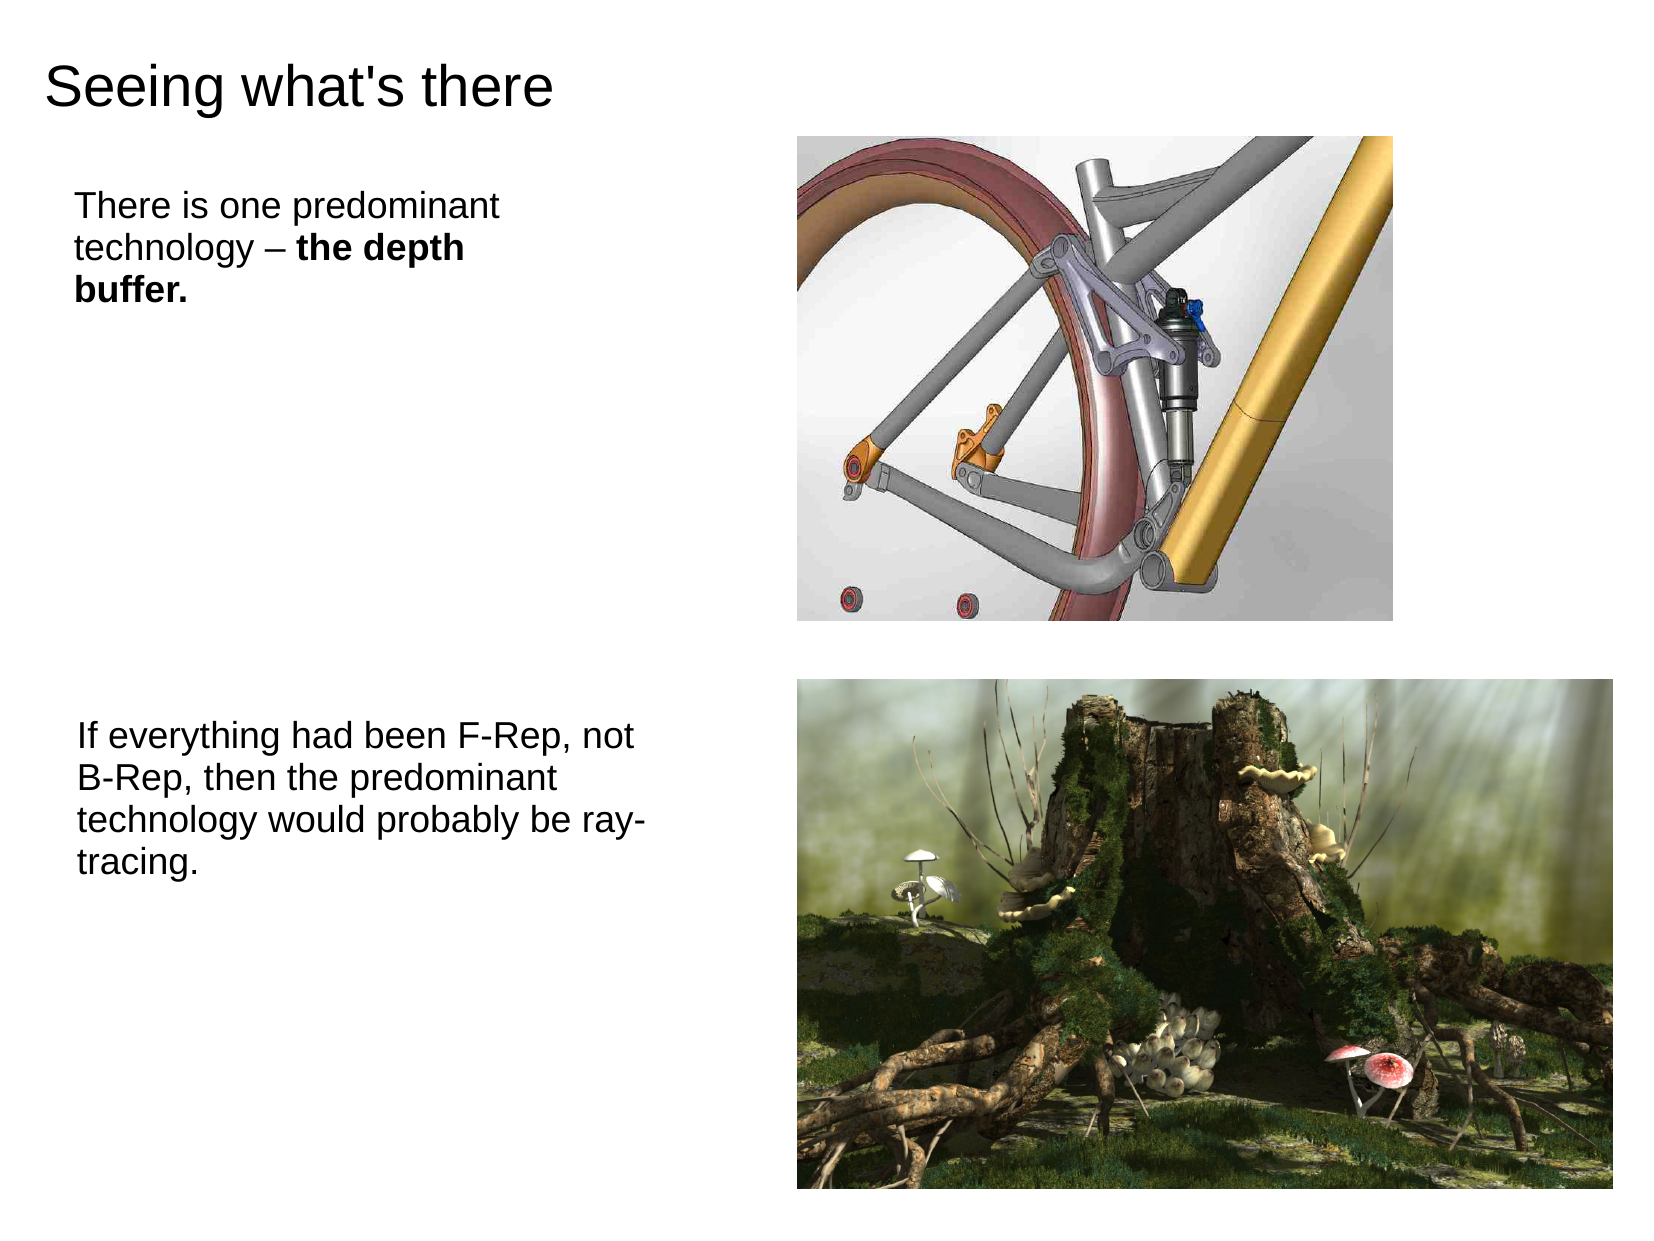

Seeing what's there
There is one predominant technology – the depth buffer.
If everything had been F-Rep, not B-Rep, then the predominant technology would probably be ray-tracing.